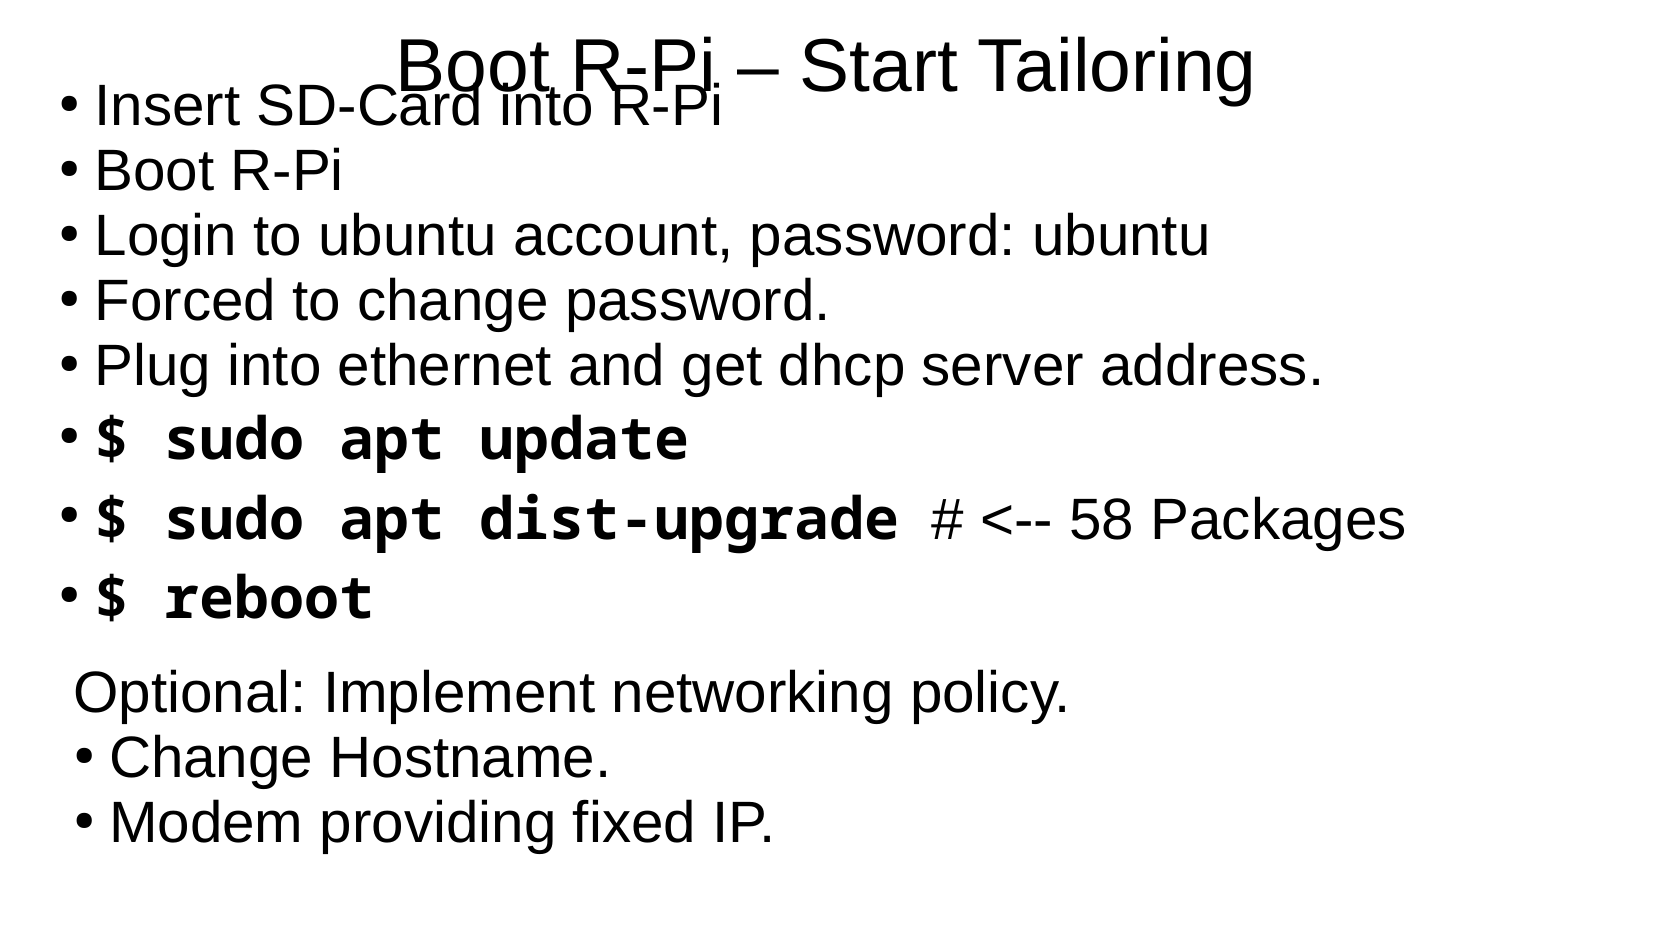

# Boot R-Pi – Start Tailoring
Insert SD-Card into R-Pi
Boot R-Pi
Login to ubuntu account, password: ubuntu
Forced to change password.
Plug into ethernet and get dhcp server address.
$ sudo apt update
$ sudo apt dist-upgrade # <-- 58 Packages
$ reboot
Optional: Implement networking policy.
Change Hostname.
Modem providing fixed IP.